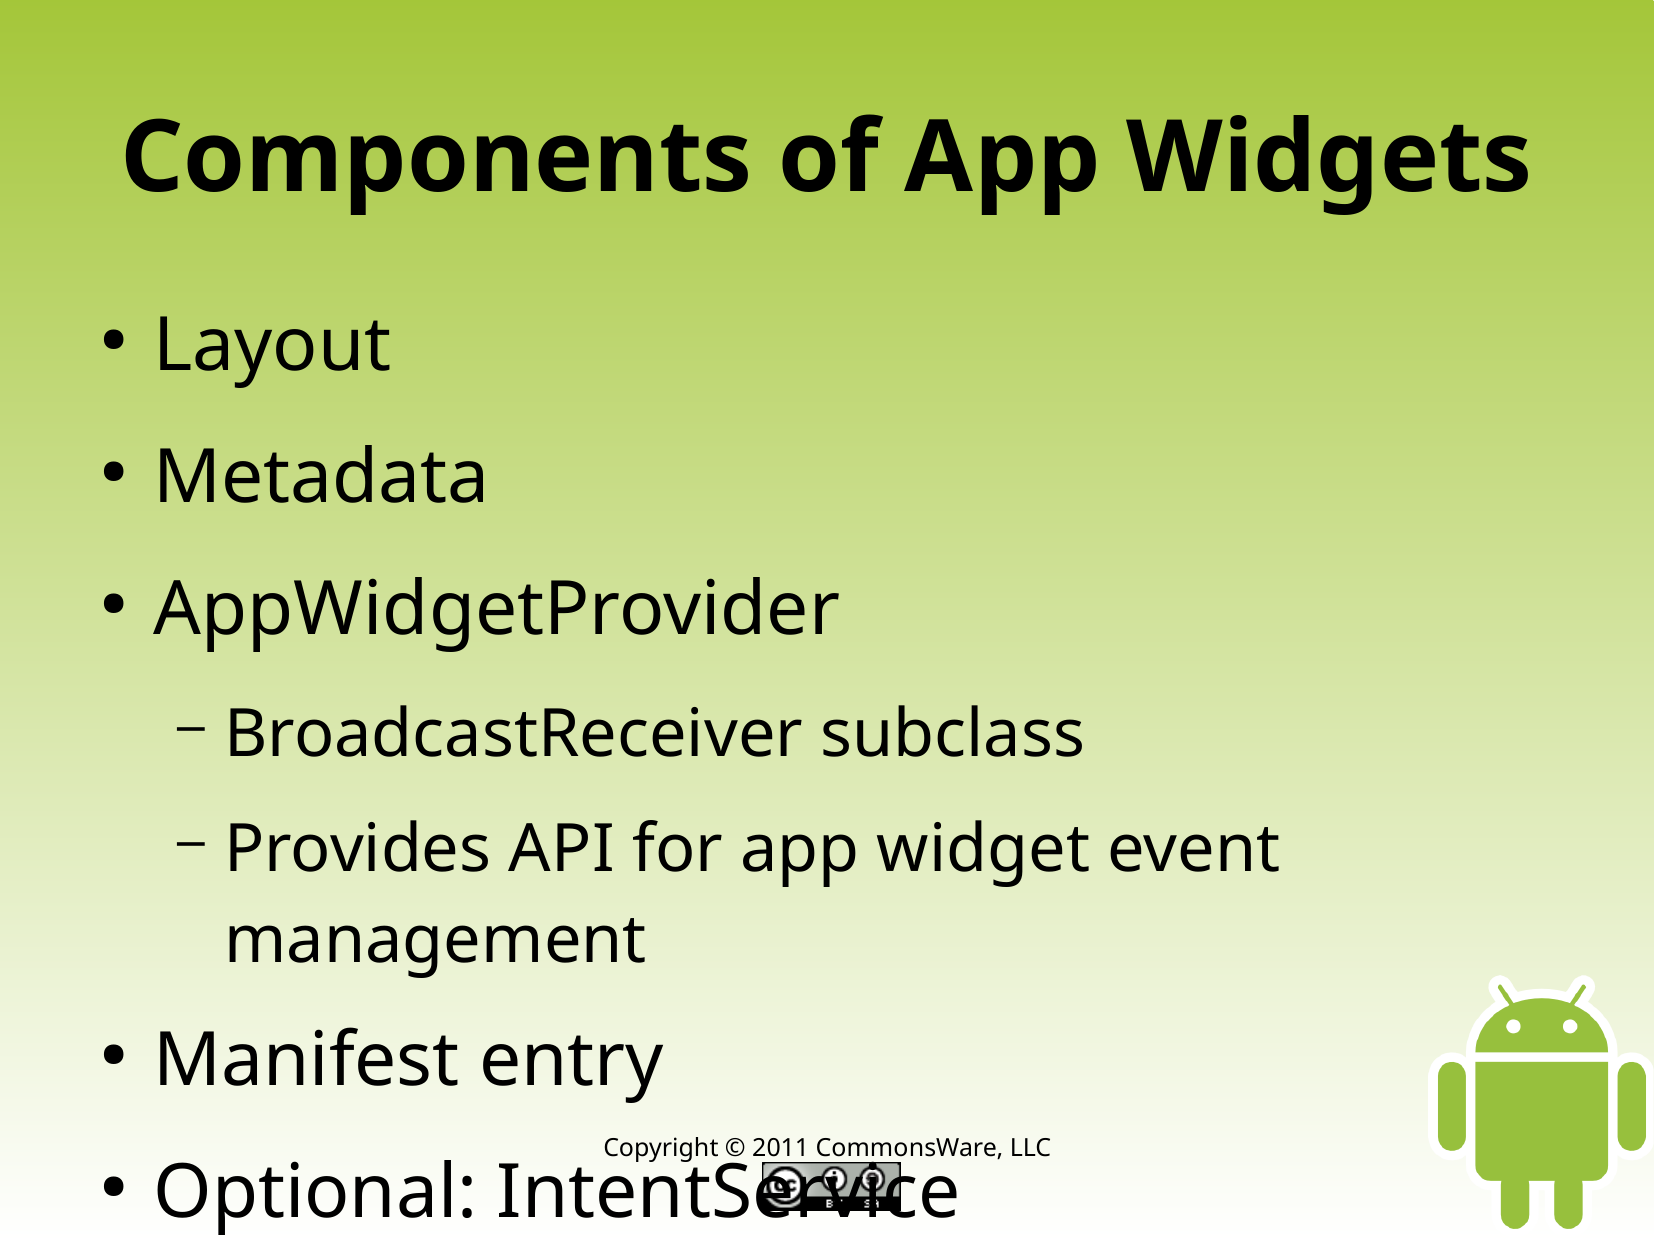

# Components of App Widgets
Layout
Metadata
AppWidgetProvider
BroadcastReceiver subclass
Provides API for app widget event management
Manifest entry
Optional: IntentService